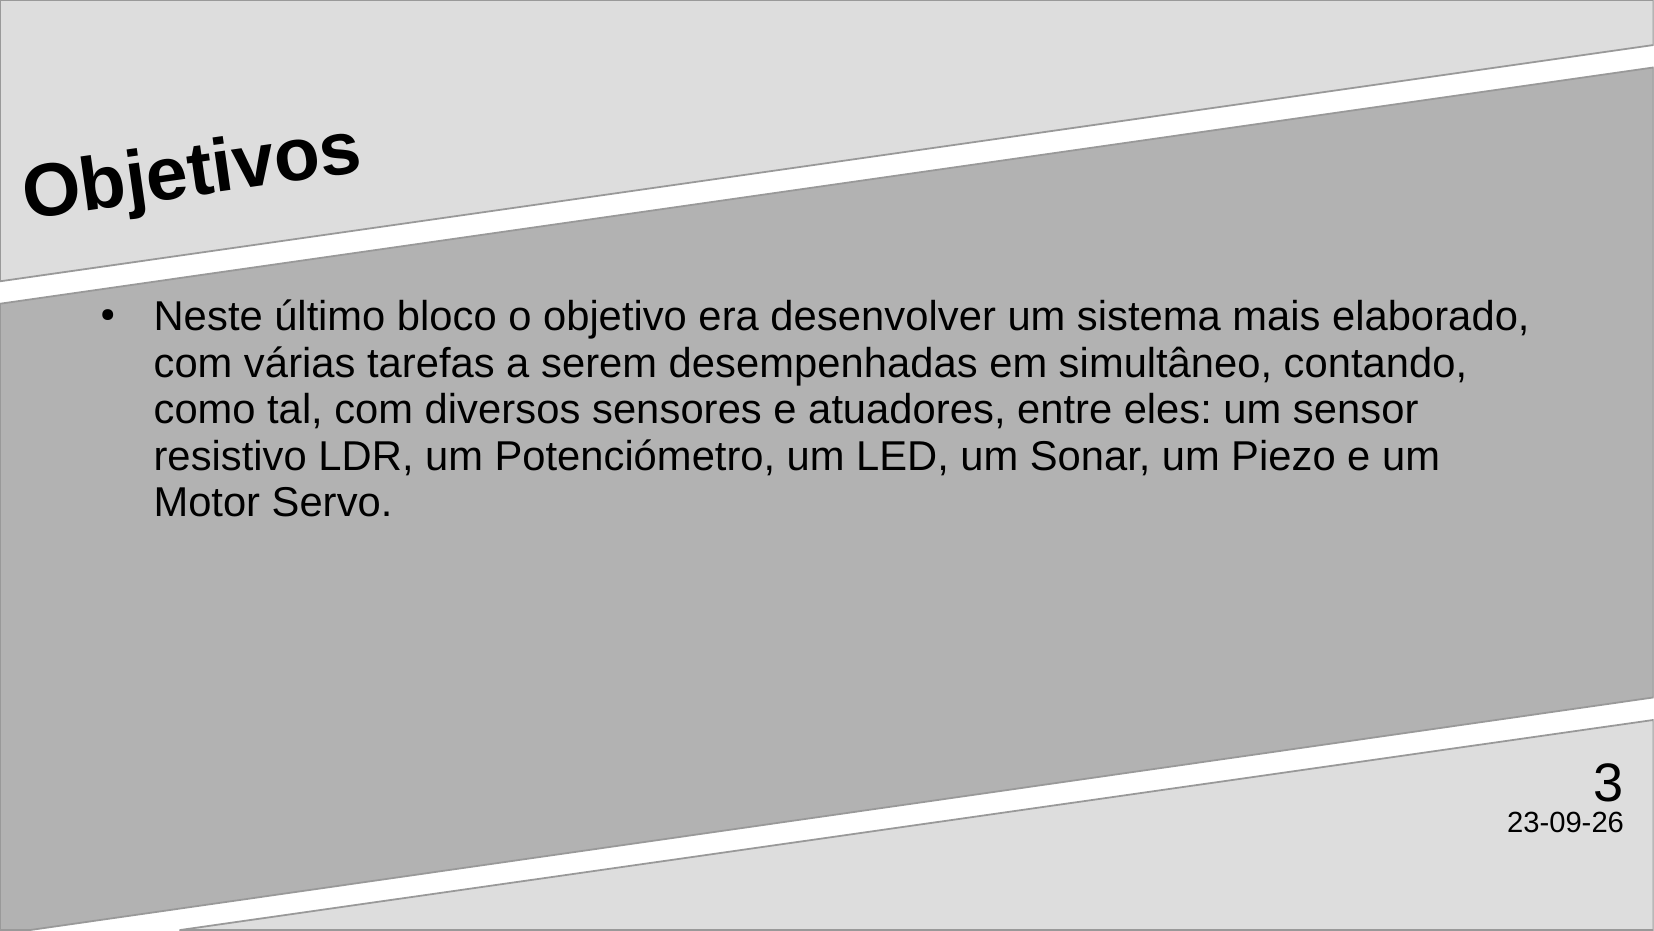

# Objetivos
Neste último bloco o objetivo era desenvolver um sistema mais elaborado, com várias tarefas a serem desempenhadas em simultâneo, contando, como tal, com diversos sensores e atuadores, entre eles: um sensor resistivo LDR, um Potenciómetro, um LED, um Sonar, um Piezo e um Motor Servo.
3